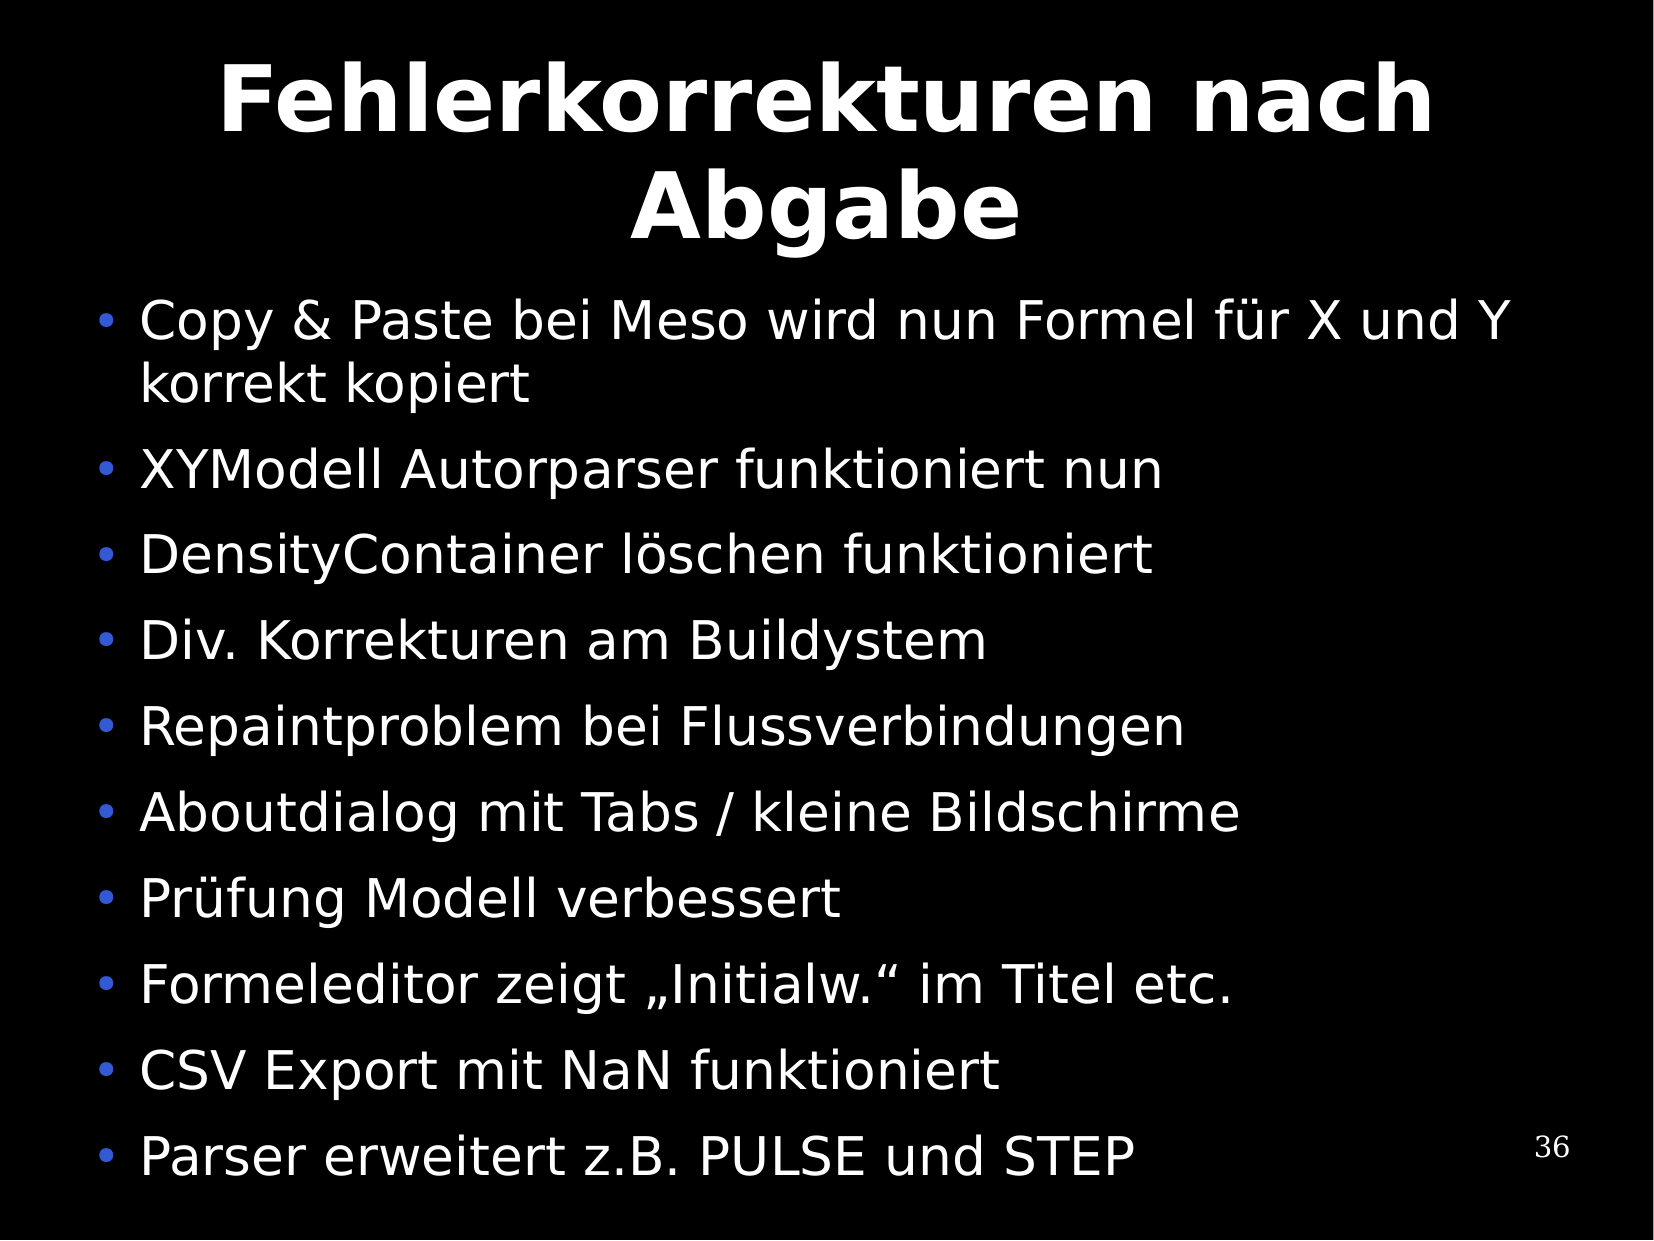

# Fehlerkorrekturen nach Abgabe
Copy & Paste bei Meso wird nun Formel für X und Y korrekt kopiert
XYModell Autorparser funktioniert nun
DensityContainer löschen funktioniert
Div. Korrekturen am Buildystem
Repaintproblem bei Flussverbindungen
Aboutdialog mit Tabs / kleine Bildschirme
Prüfung Modell verbessert
Formeleditor zeigt „Initialw.“ im Titel etc.
CSV Export mit NaN funktioniert
Parser erweitert z.B. PULSE und STEP
36